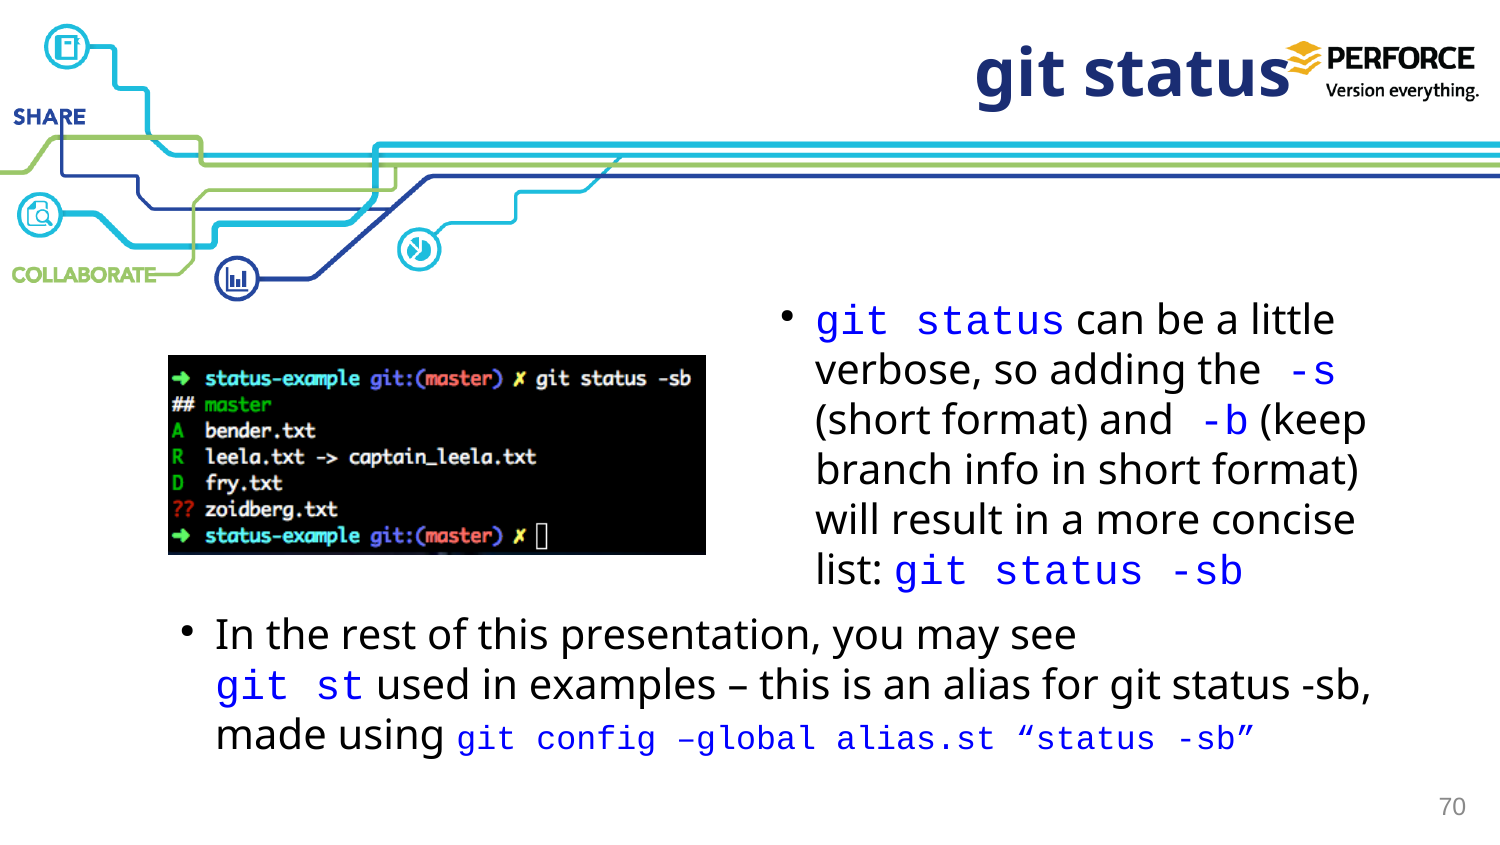

# git status
git status can be a little verbose, so adding the -s (short format) and -b (keep branch info in short format) will result in a more concise list: git status -sb
In the rest of this presentation, you may see
git st used in examples – this is an alias for git status -sb,
made using git config –global alias.st “status -sb”